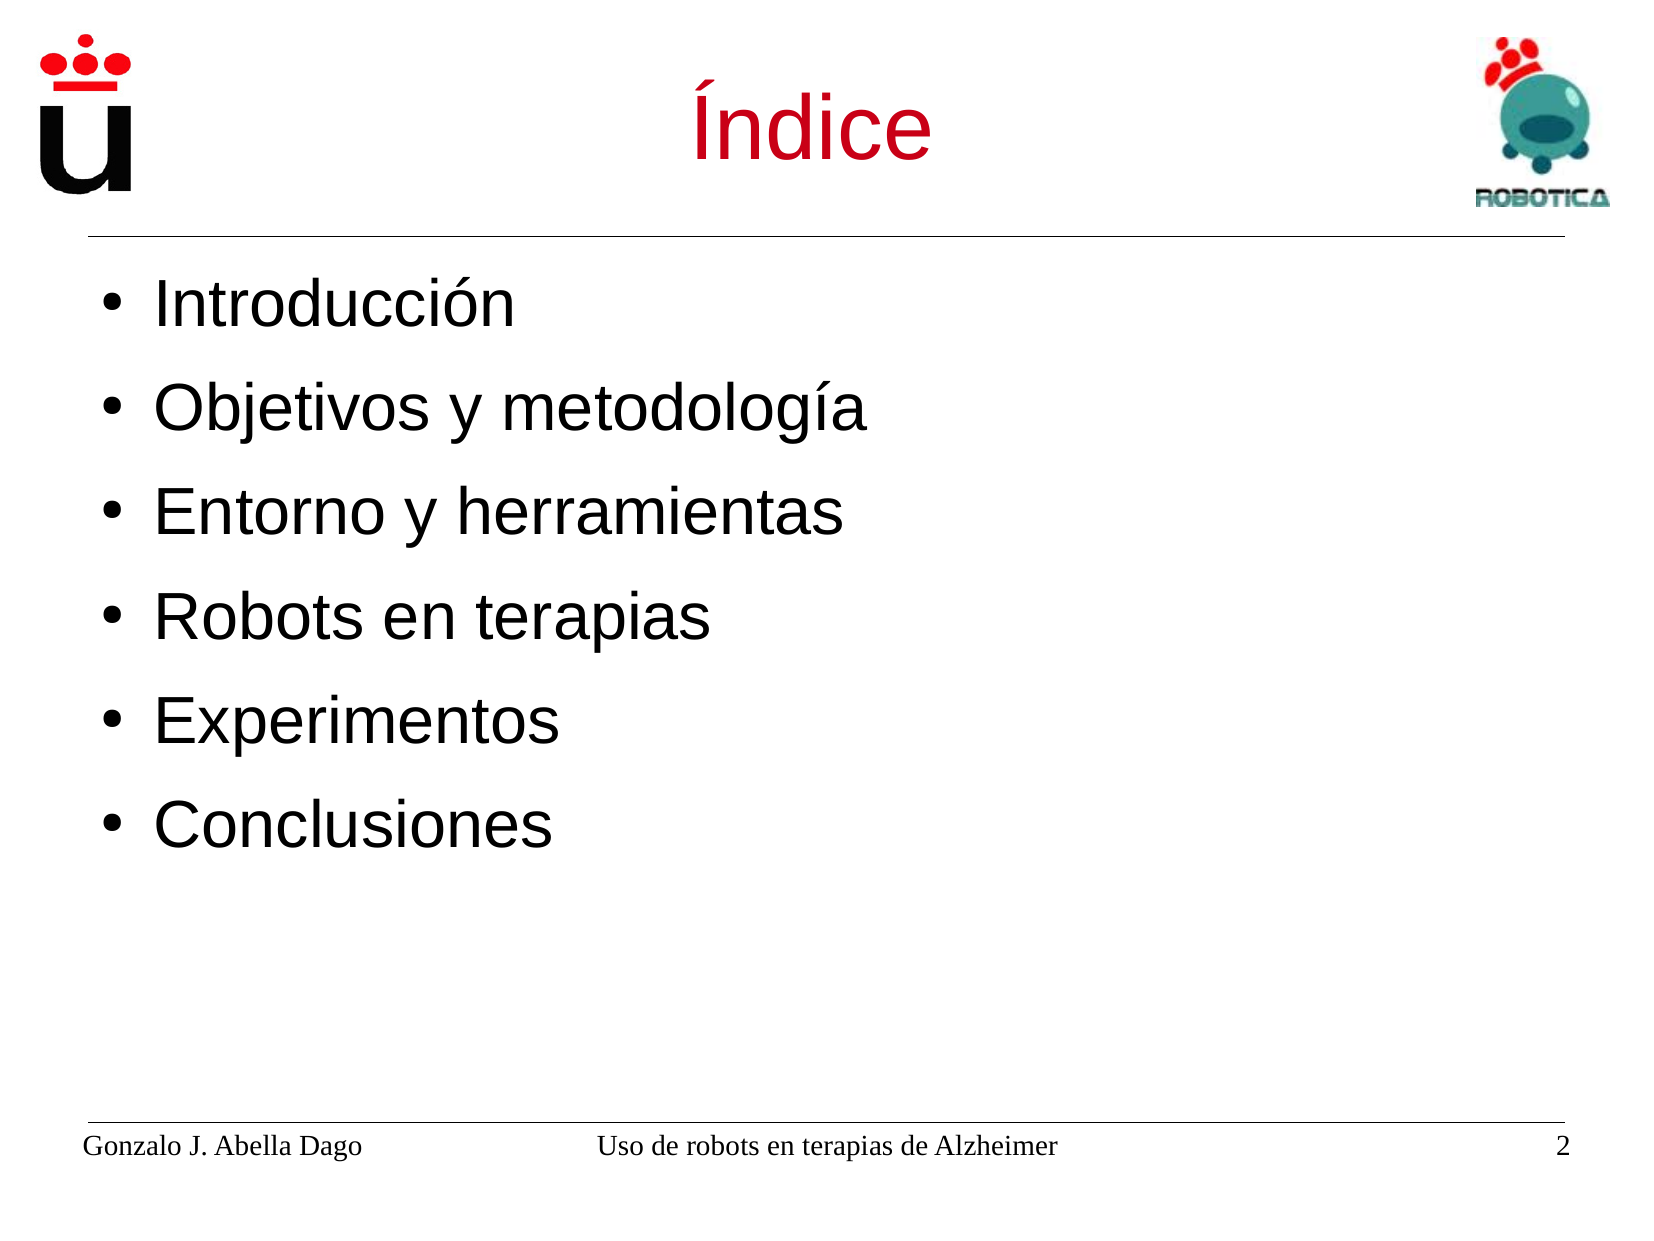

# Índice
Introducción
Objetivos y metodología
Entorno y herramientas
Robots en terapias
Experimentos
Conclusiones
2